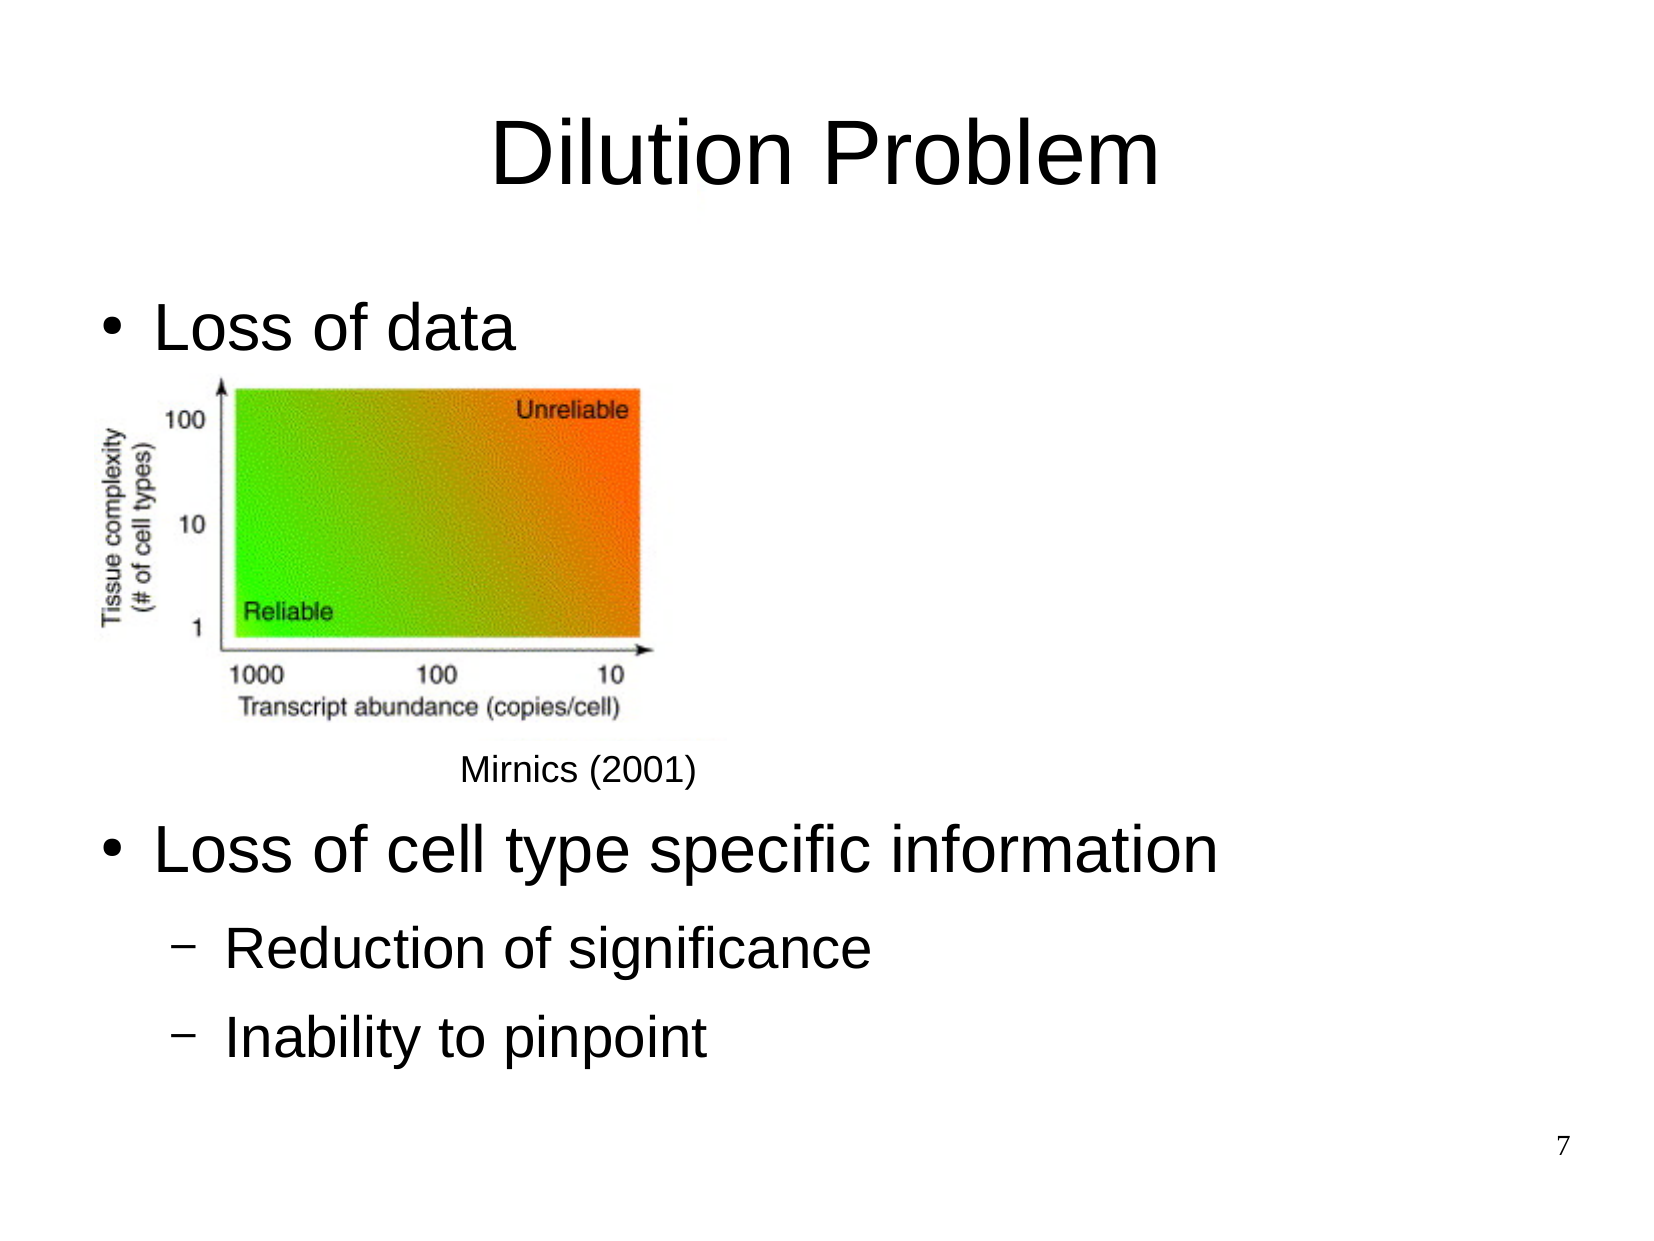

Mirnics (2001)
# Dilution Problem
Loss of data
Loss of cell type specific information
Reduction of significance
Inability to pinpoint
7